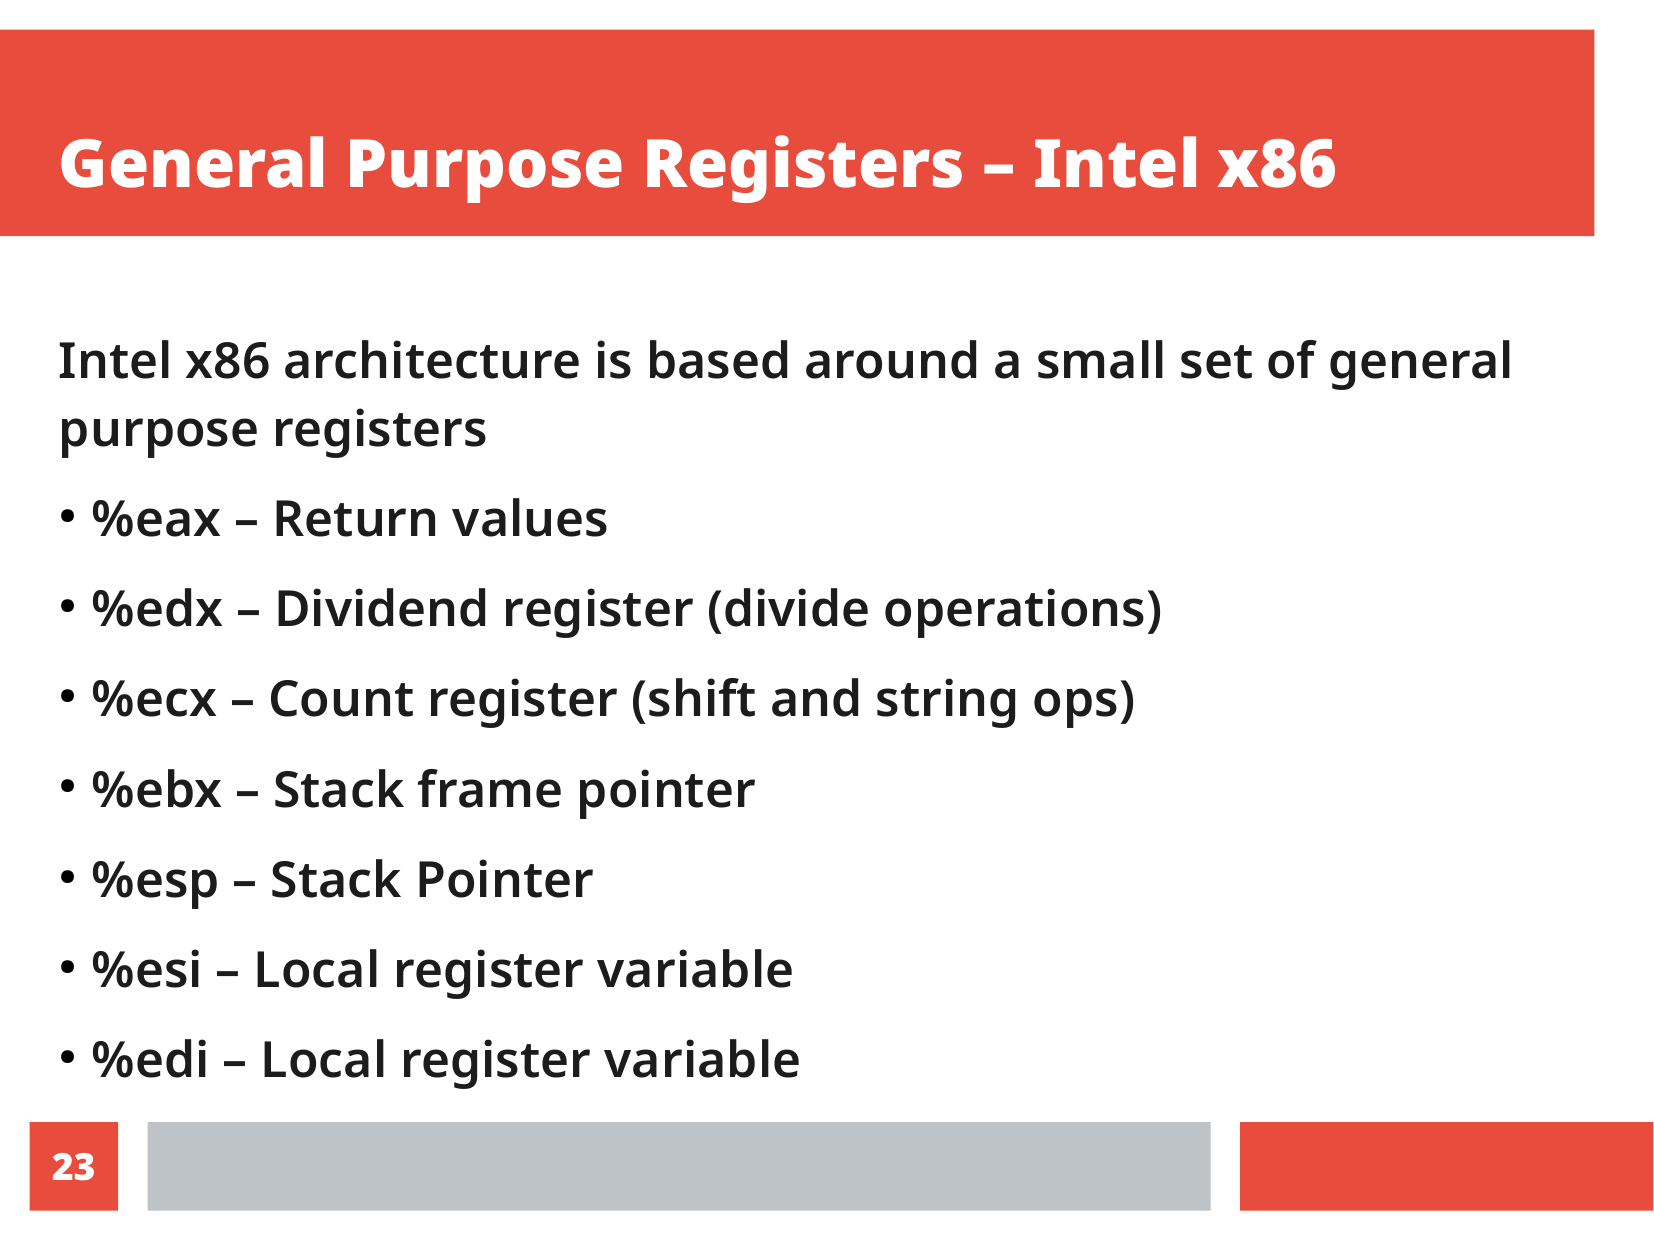

# General Purpose Registers – Intel x86
Intel x86 architecture is based around a small set of general purpose registers
%eax – Return values
%edx – Dividend register (divide operations)
%ecx – Count register (shift and string ops)
%ebx – Stack frame pointer
%esp – Stack Pointer
%esi – Local register variable
%edi – Local register variable
23